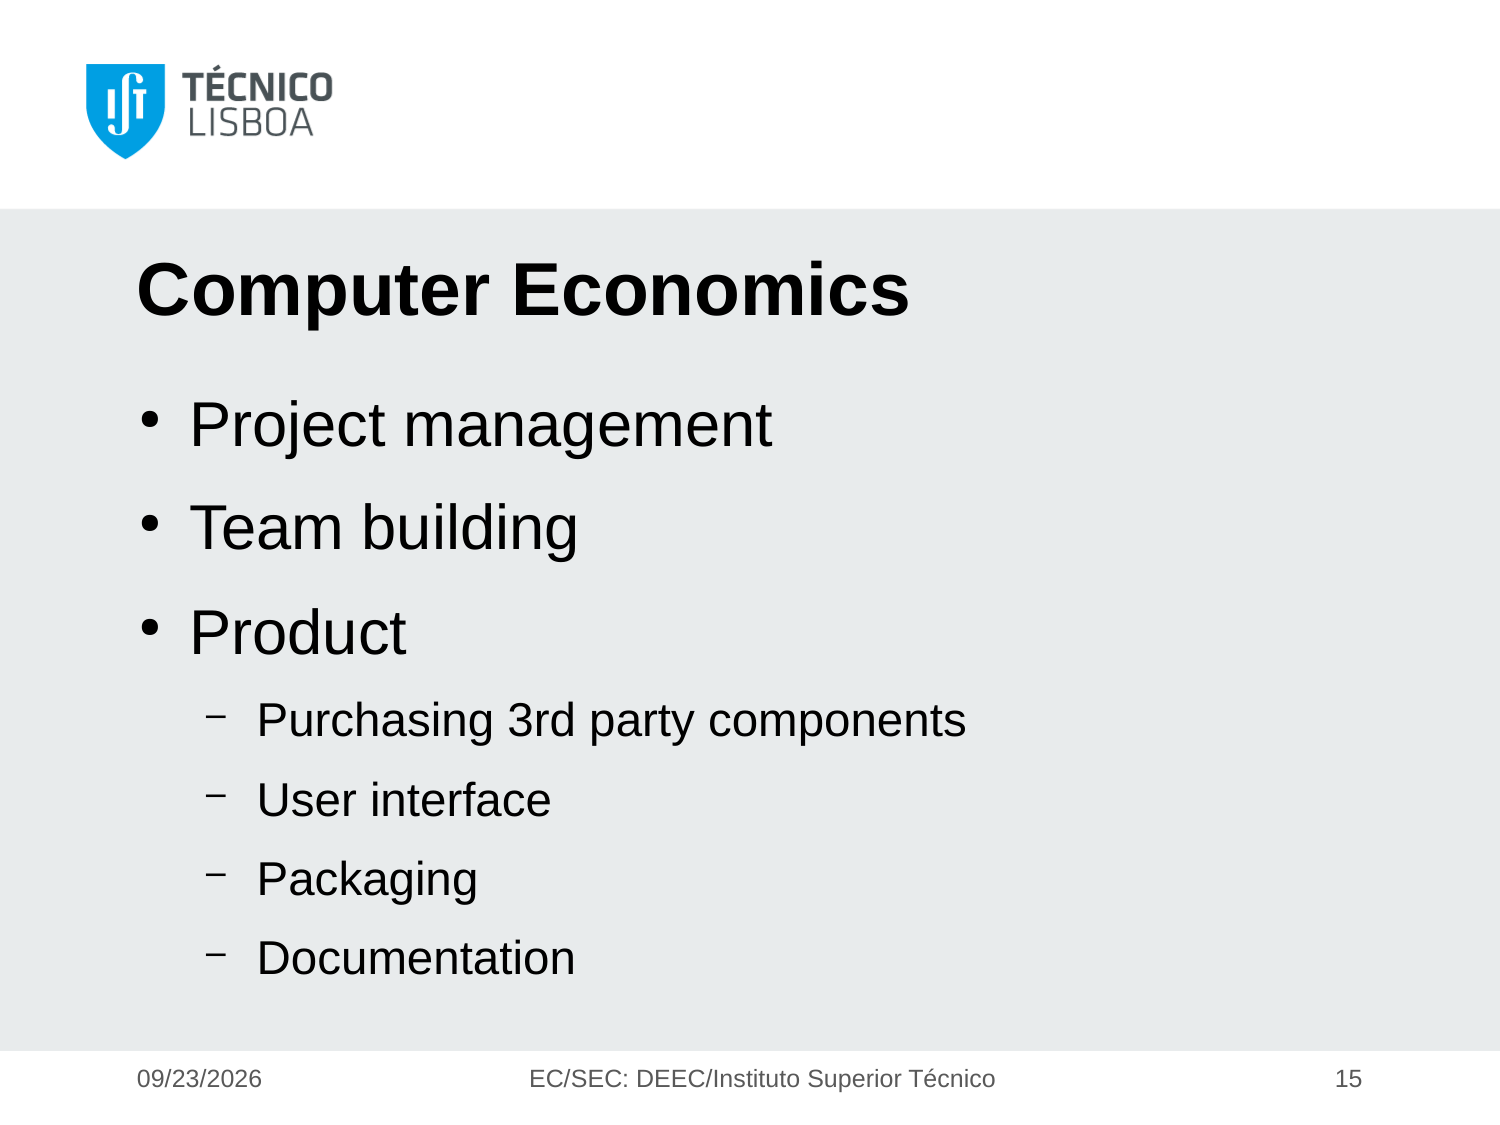

# Computer Economics
Project management
Team building
Product
Purchasing 3rd party components
User interface
Packaging
Documentation
EC/SEC: DEEC/Instituto Superior Técnico